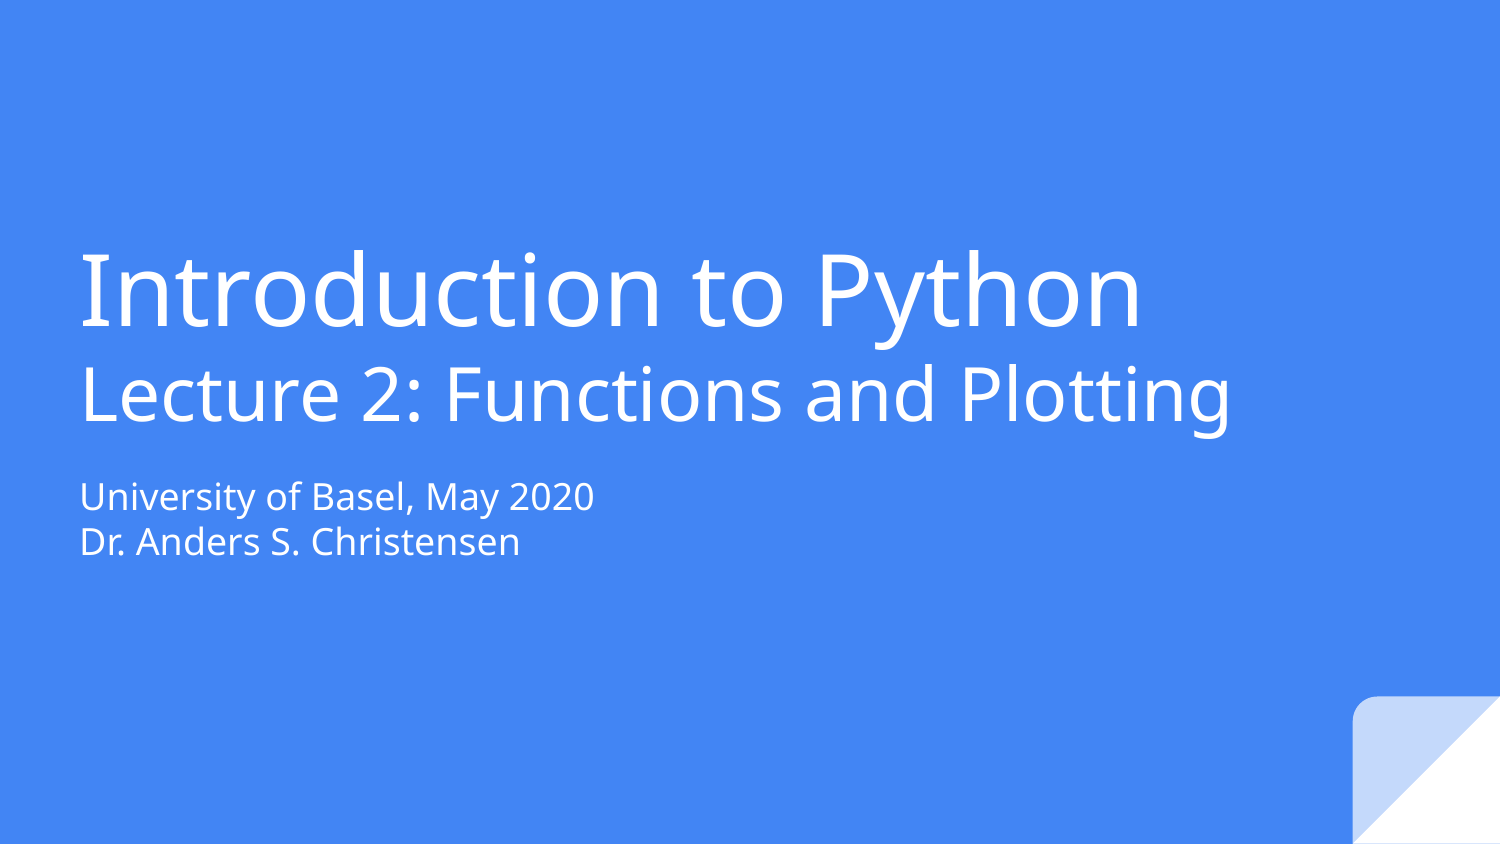

# Introduction to Python Lecture 2: Functions and Plotting
University of Basel, May 2020
Dr. Anders S. Christensen